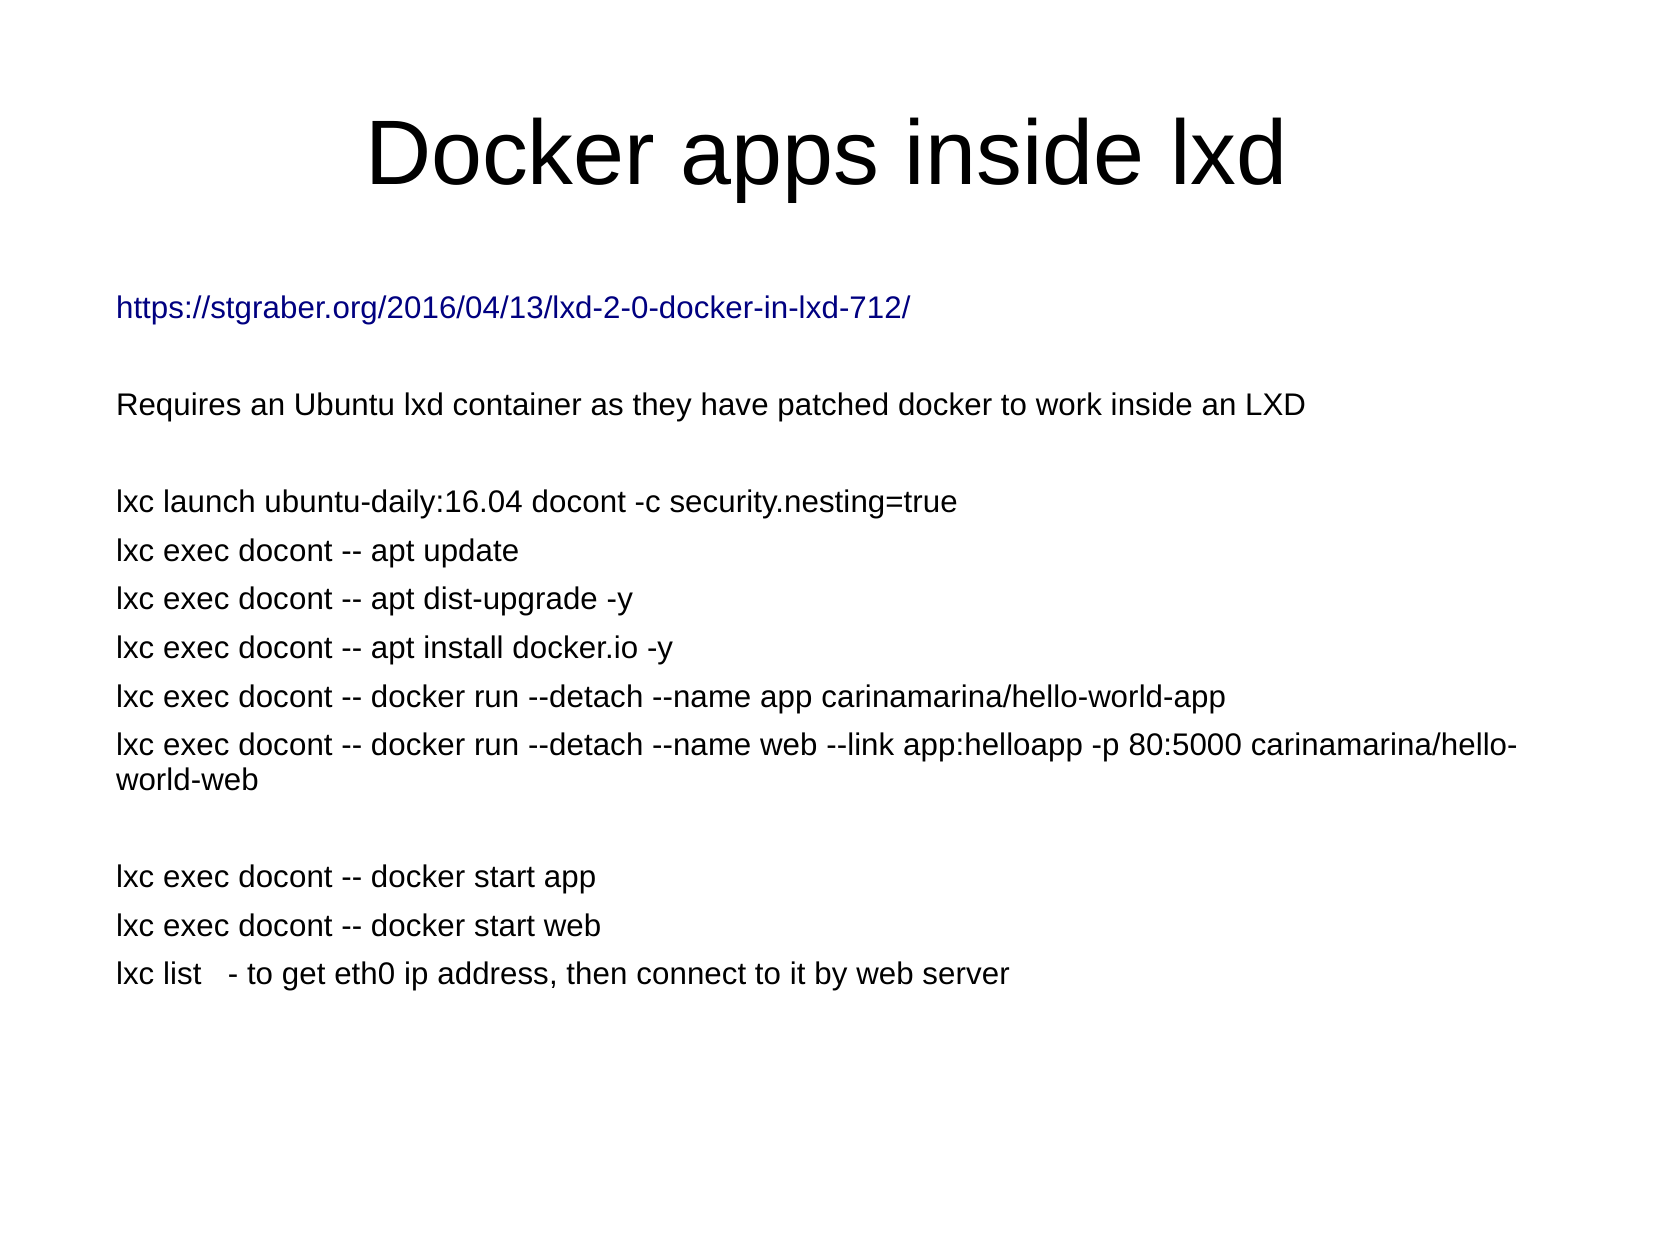

# Docker apps inside lxd
https://stgraber.org/2016/04/13/lxd-2-0-docker-in-lxd-712/
Requires an Ubuntu lxd container as they have patched docker to work inside an LXD
lxc launch ubuntu-daily:16.04 docont -c security.nesting=true
lxc exec docont -- apt update
lxc exec docont -- apt dist-upgrade -y
lxc exec docont -- apt install docker.io -y
lxc exec docont -- docker run --detach --name app carinamarina/hello-world-app
lxc exec docont -- docker run --detach --name web --link app:helloapp -p 80:5000 carinamarina/hello-world-web
lxc exec docont -- docker start app
lxc exec docont -- docker start web
lxc list - to get eth0 ip address, then connect to it by web server